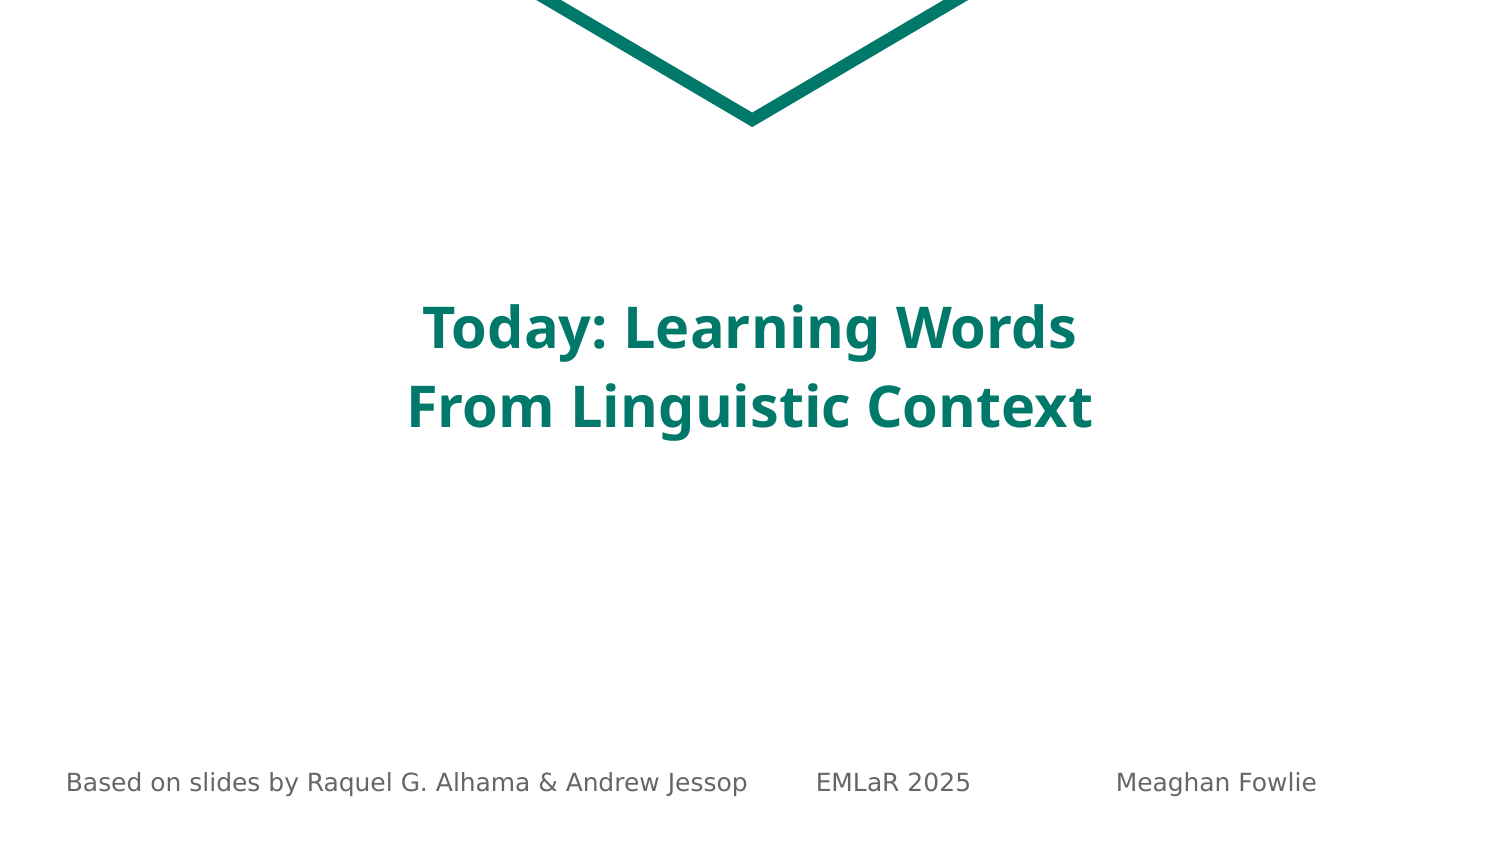

# Today: Learning Words From Linguistic Context